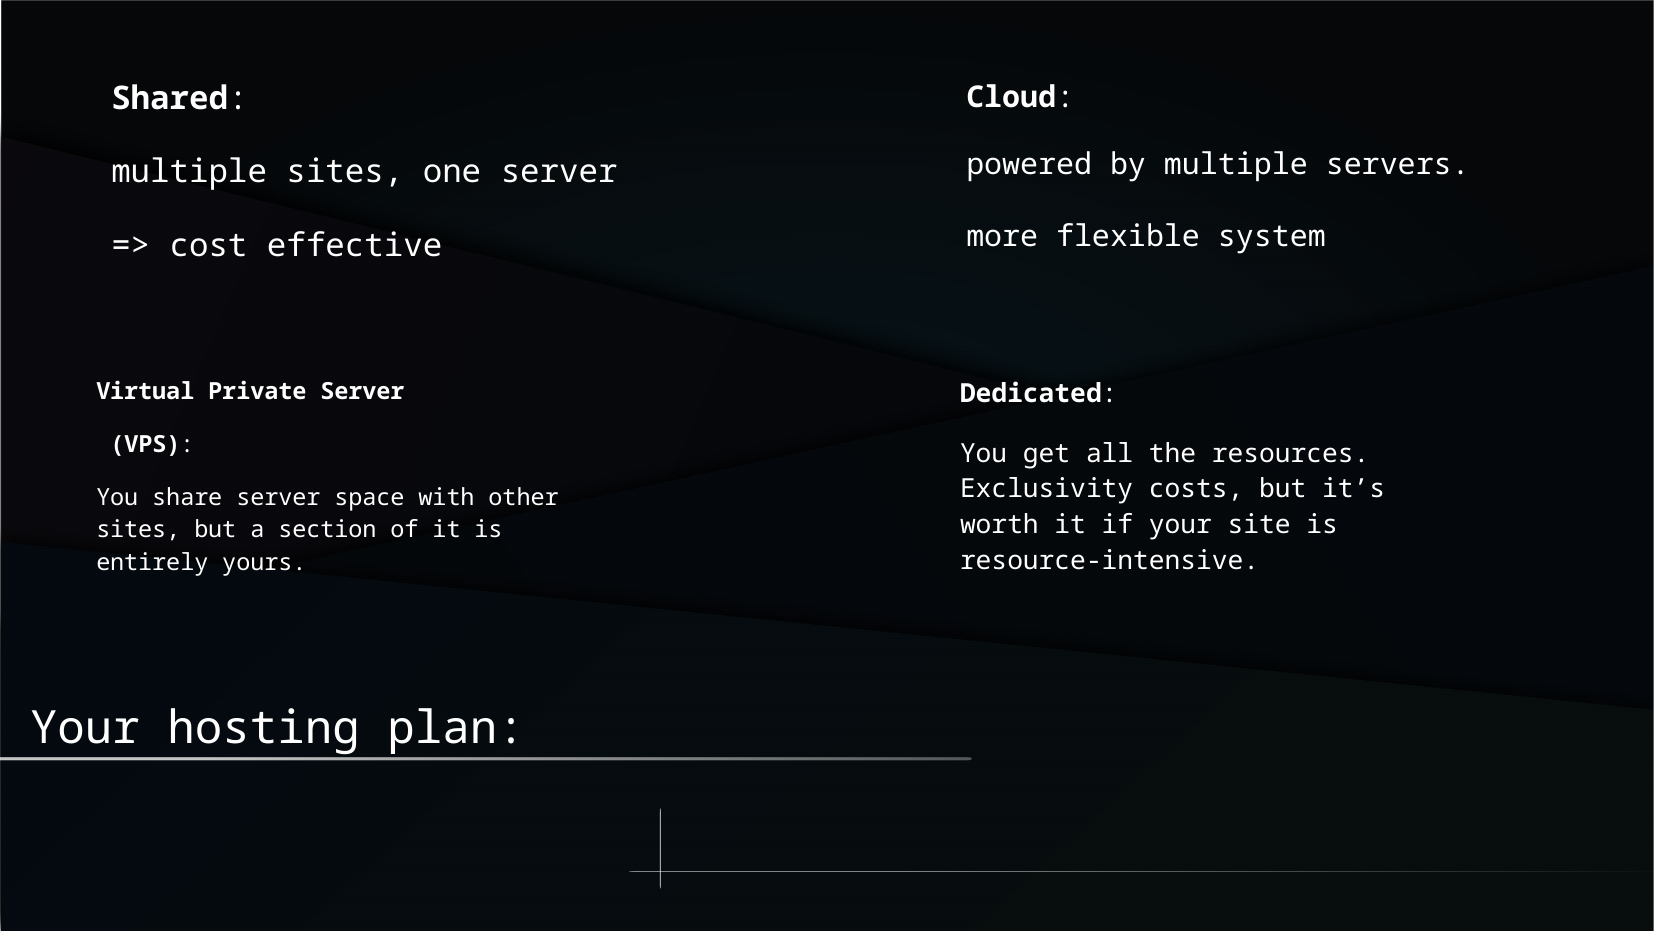

Shared:
multiple sites, one server
=> cost effective
Cloud:
powered by multiple servers.
more flexible system
Virtual Private Server
 (VPS):
You share server space with other sites, but a section of it is entirely yours.
Dedicated:
You get all the resources. Exclusivity costs, but it’s worth it if your site is resource-intensive.
# Your hosting plan: